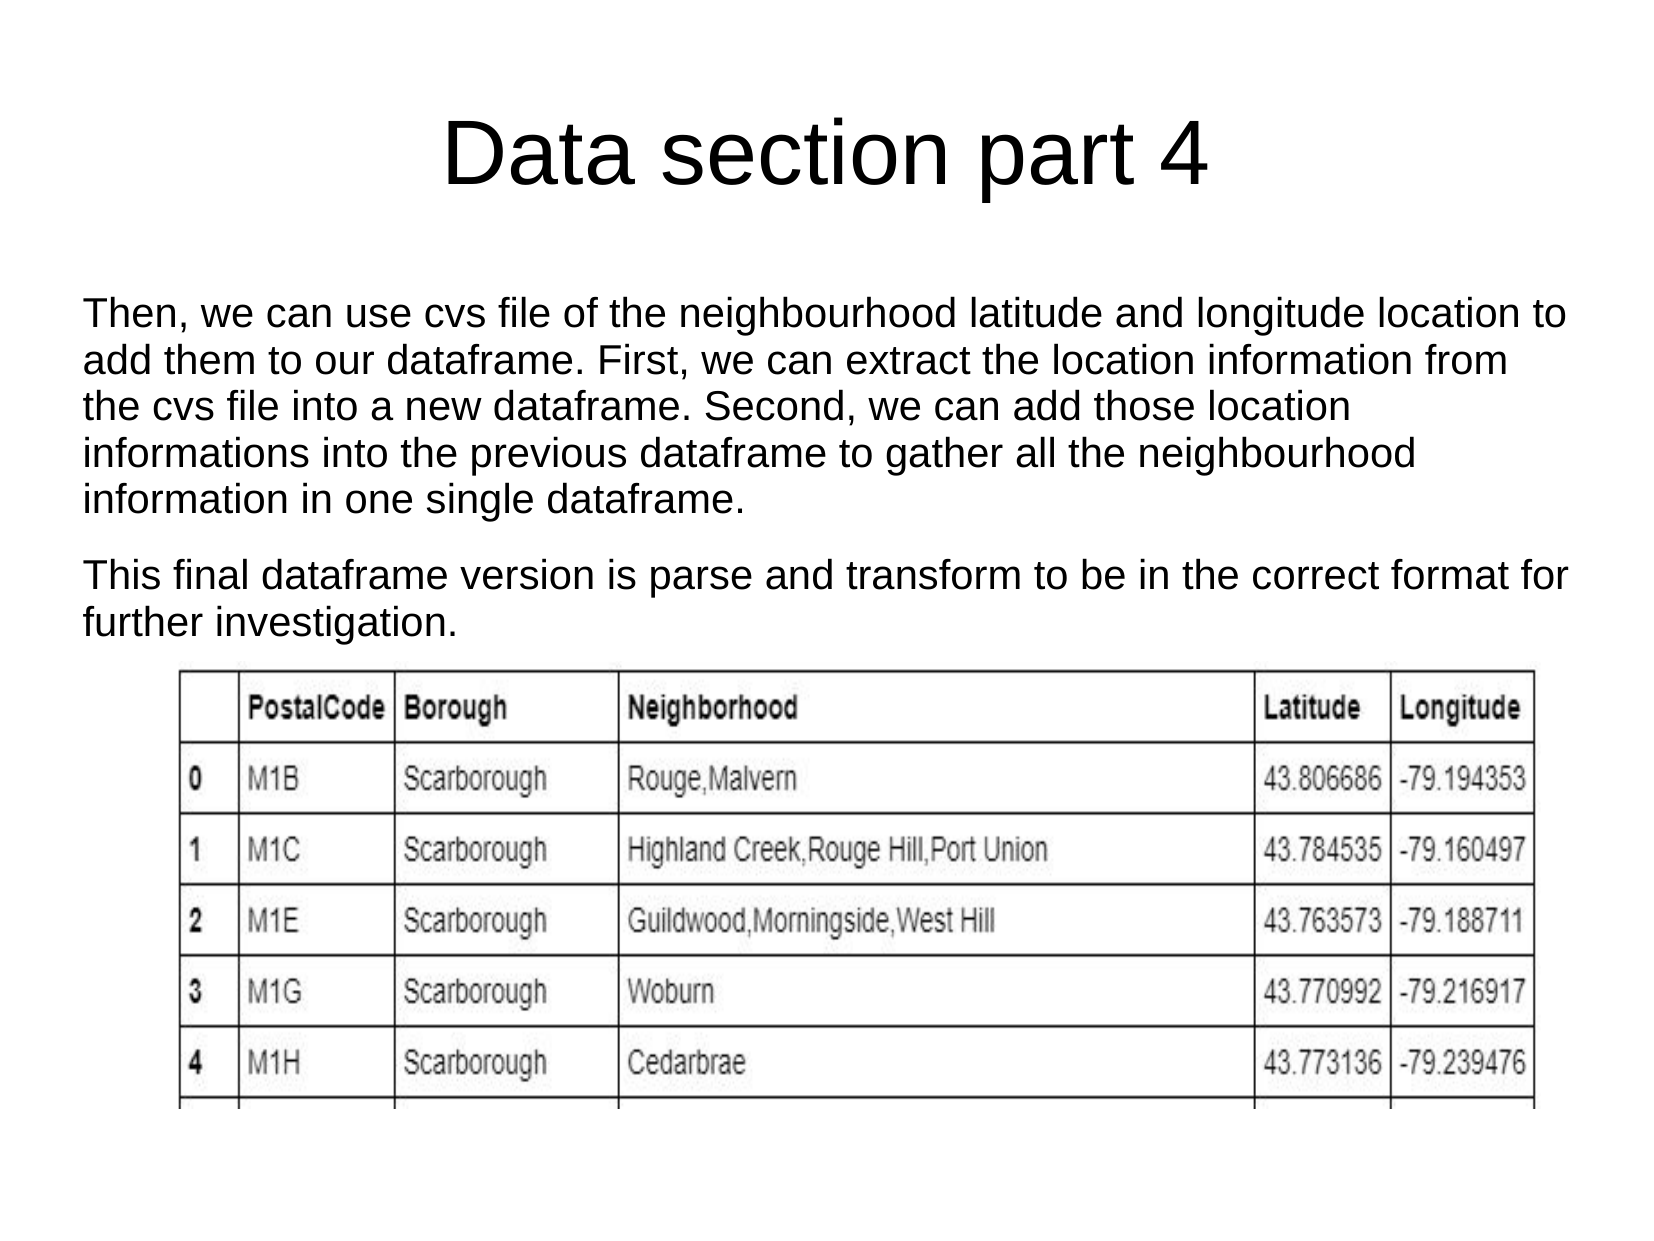

# Data section part 4
Then, we can use cvs file of the neighbourhood latitude and longitude location to add them to our dataframe. First, we can extract the location information from the cvs file into a new dataframe. Second, we can add those location informations into the previous dataframe to gather all the neighbourhood information in one single dataframe.
This final dataframe version is parse and transform to be in the correct format for further investigation.